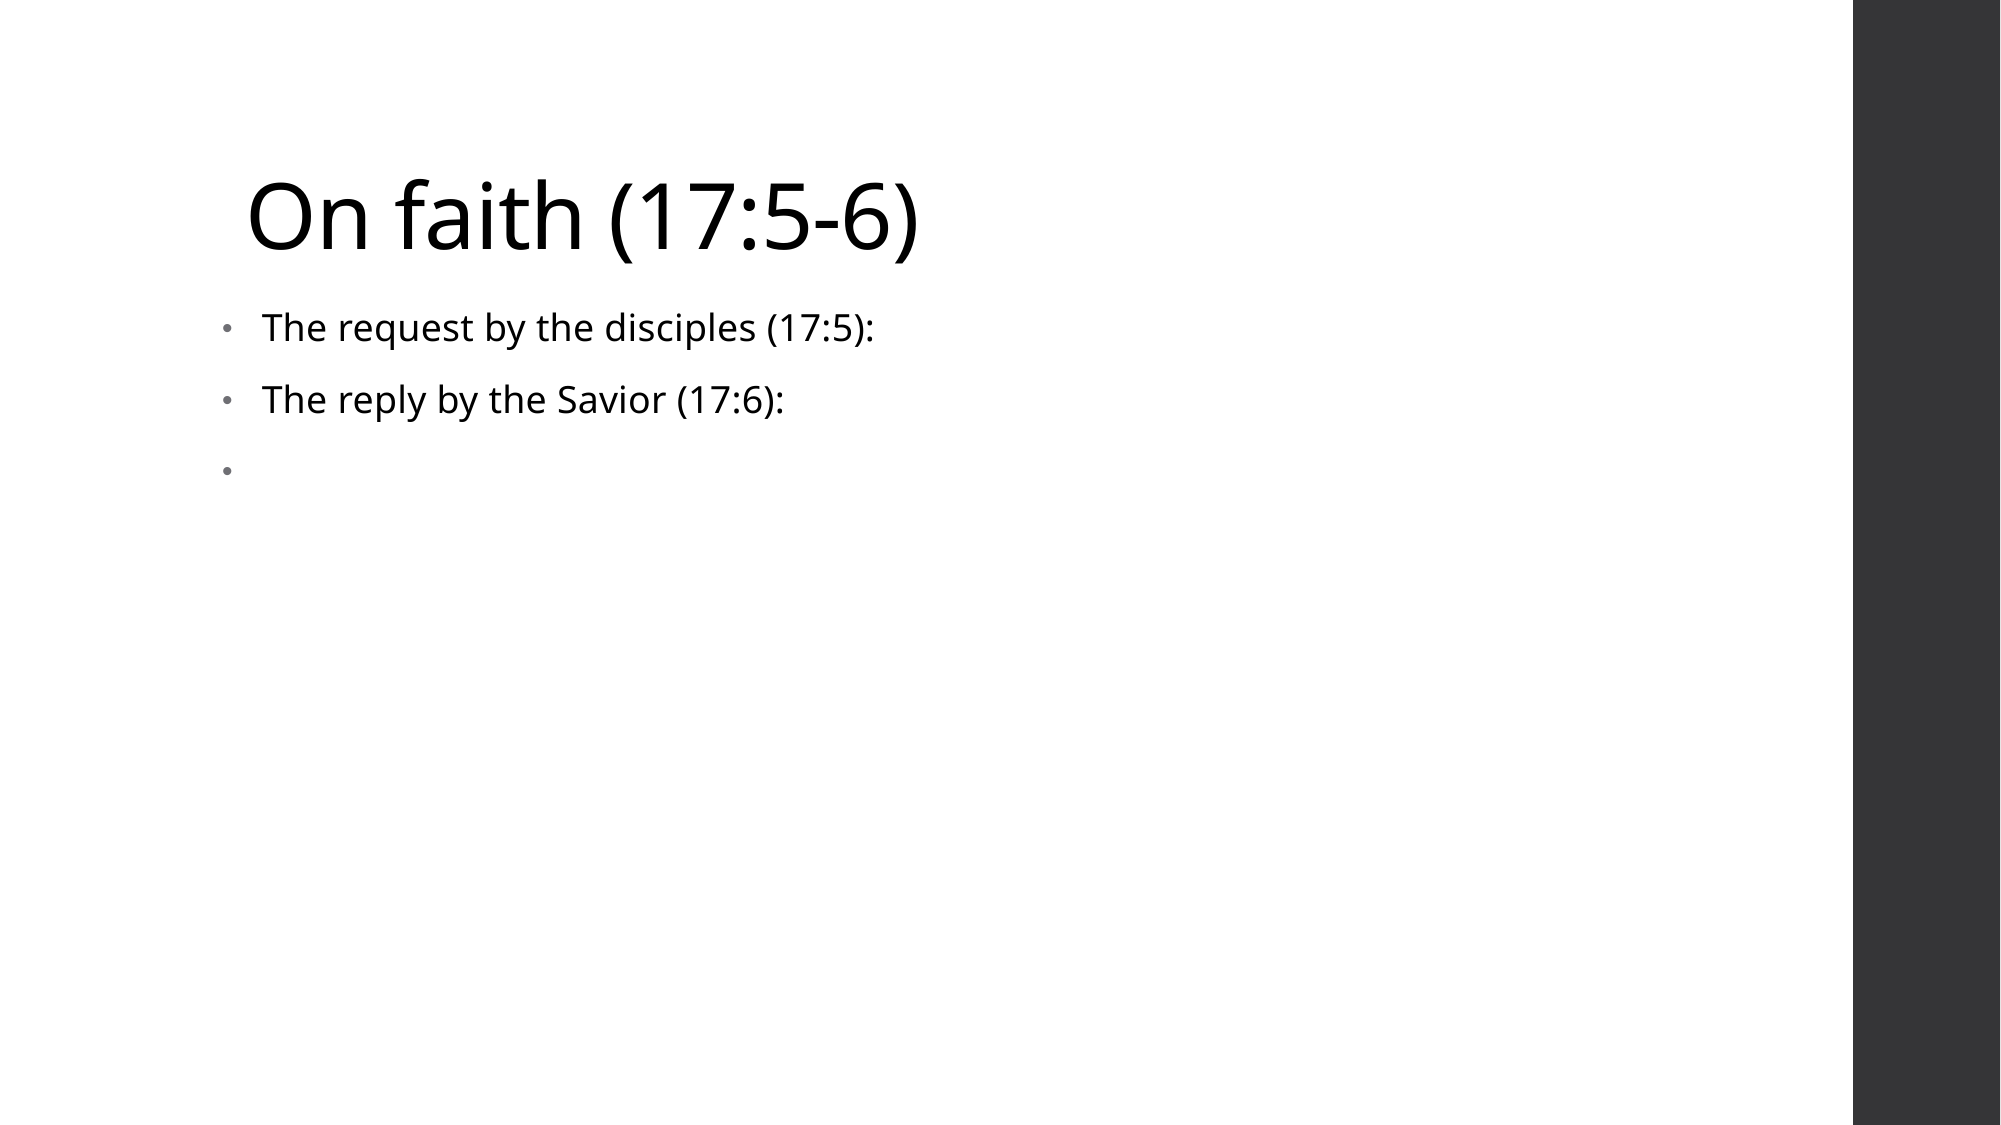

# On faith (17:5-6)
 The request by the disciples (17:5):
 The reply by the Savior (17:6):